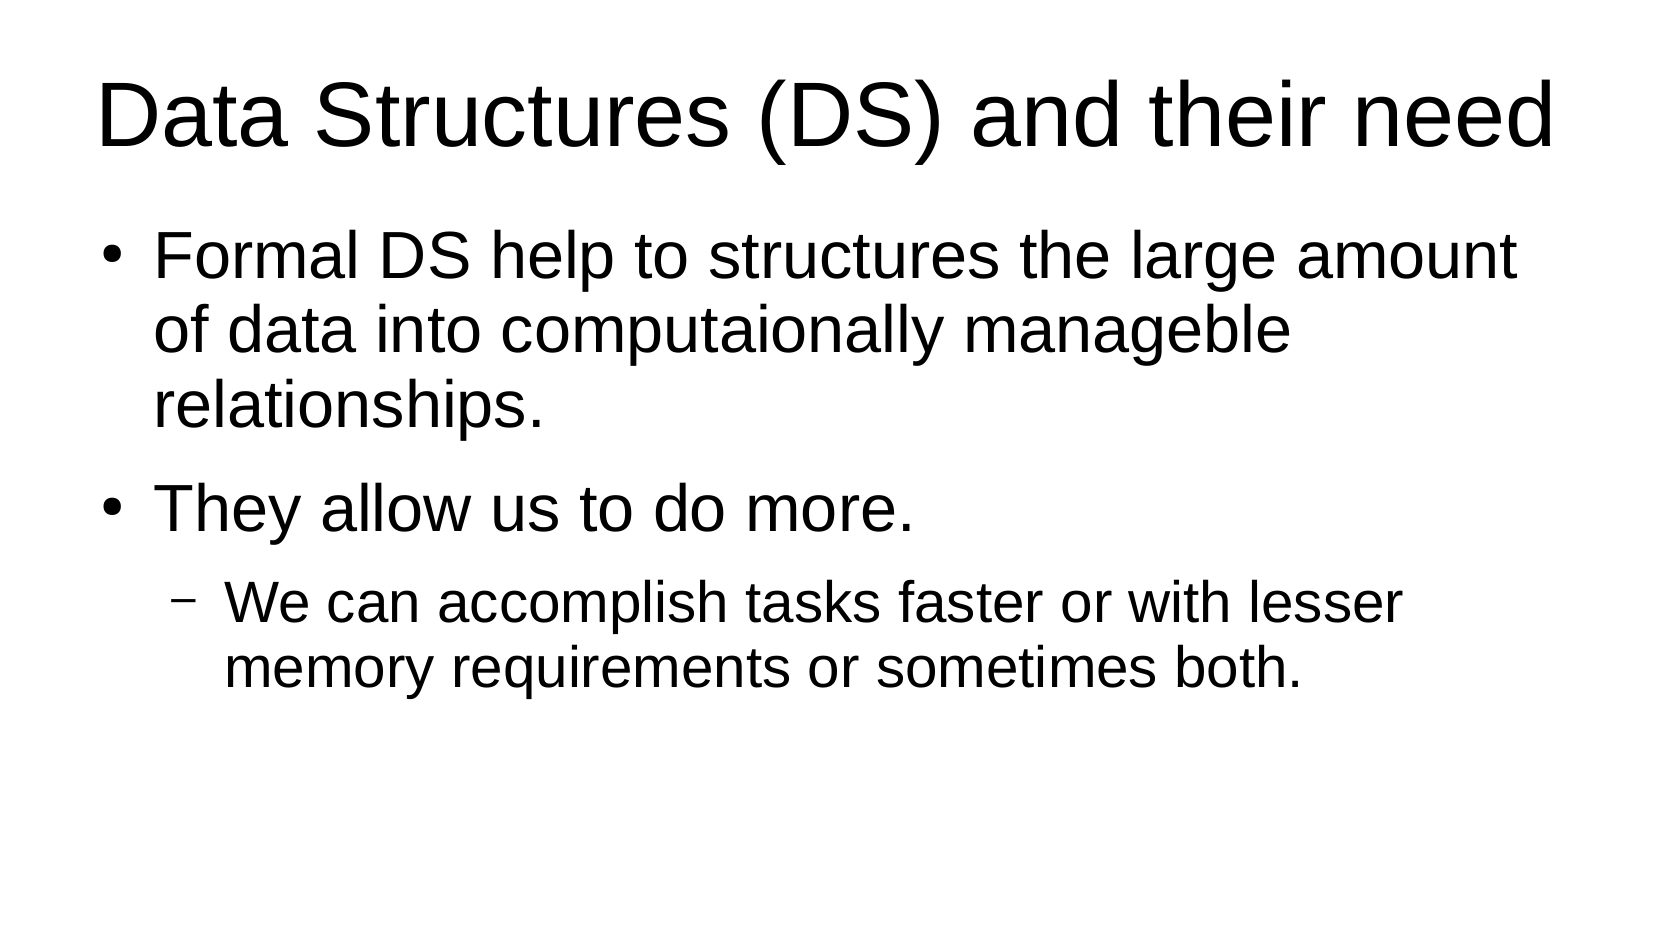

# Data Structures (DS) and their need
Formal DS help to structures the large amount of data into computaionally manageble relationships.
They allow us to do more.
We can accomplish tasks faster or with lesser memory requirements or sometimes both.